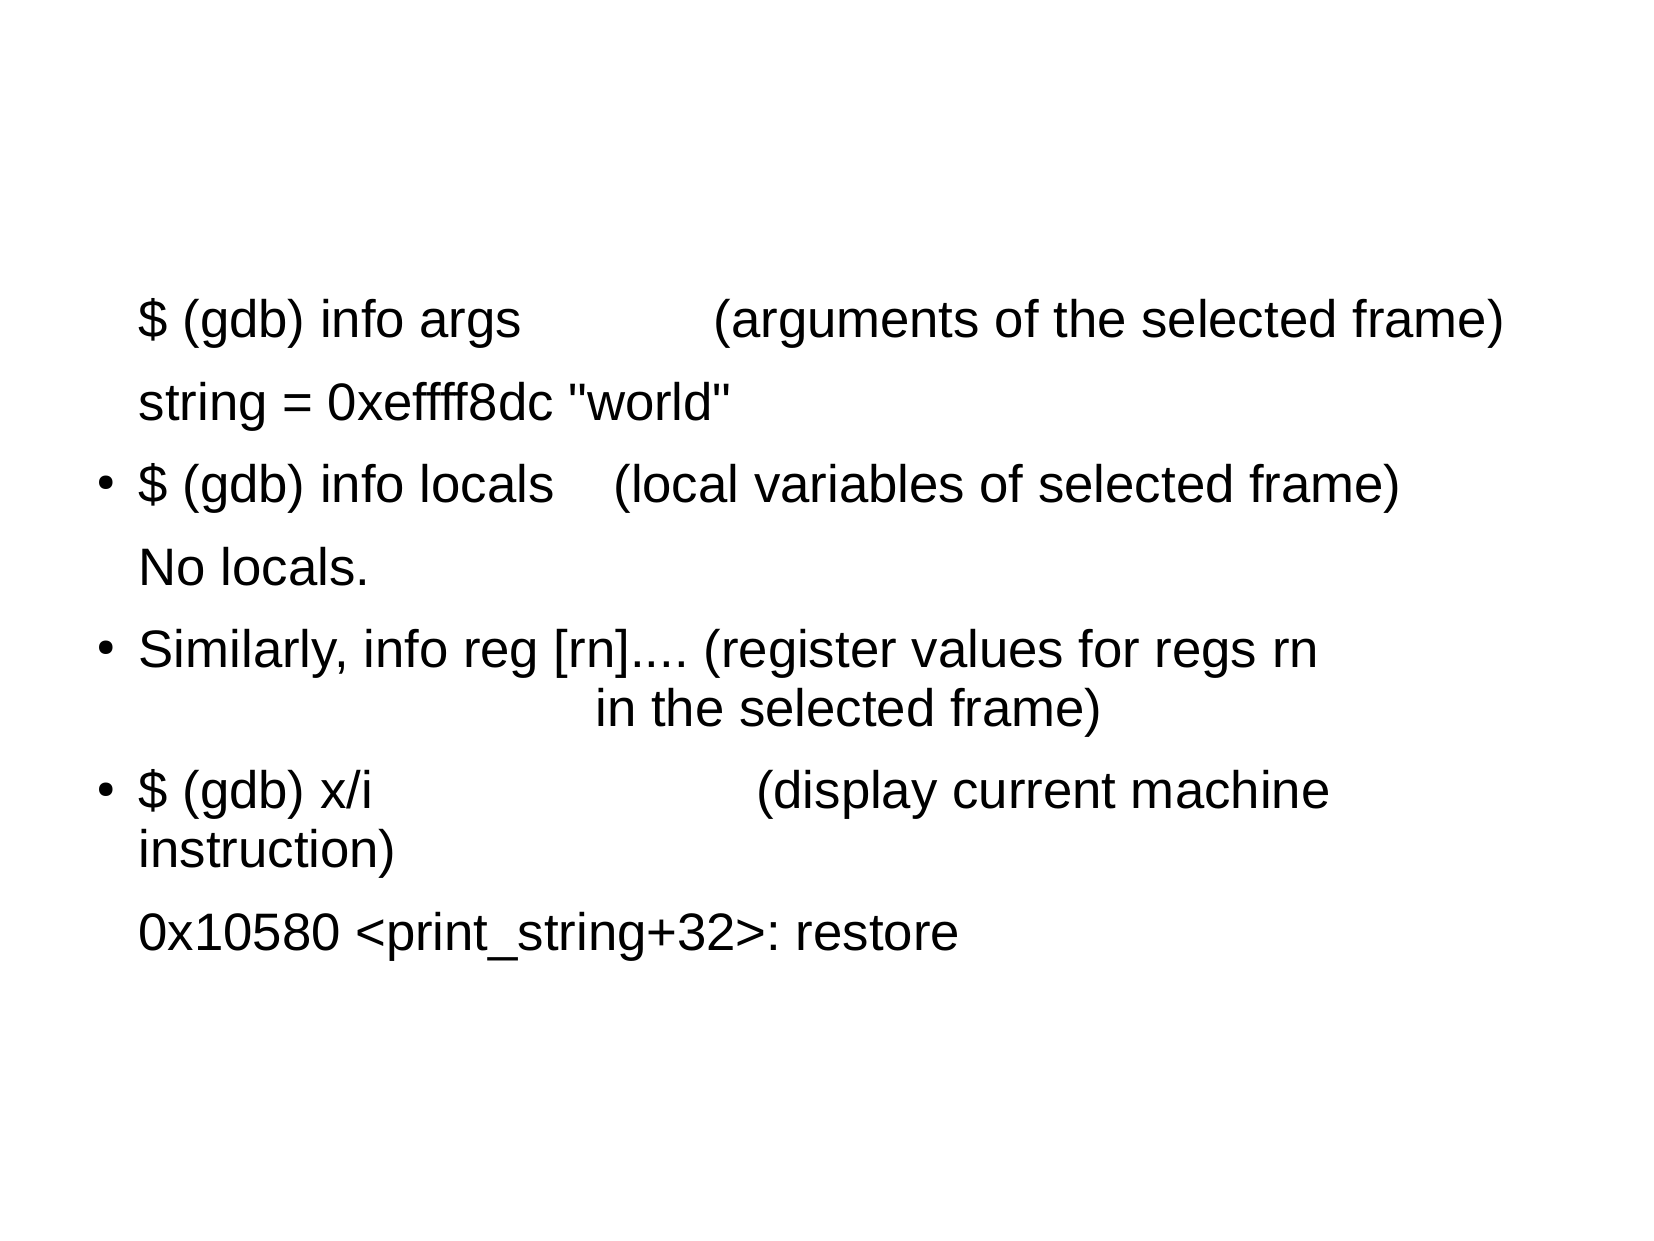

# $ (gdb) info args (arguments of the selected frame)
string = 0xeffff8dc "world"
$ (gdb) info locals (local variables of selected frame)
No locals.
Similarly, info reg [rn].... (register values for regs rn 									 in the selected frame)
$ (gdb) x/i (display current machine instruction)
0x10580 <print_string+32>: restore